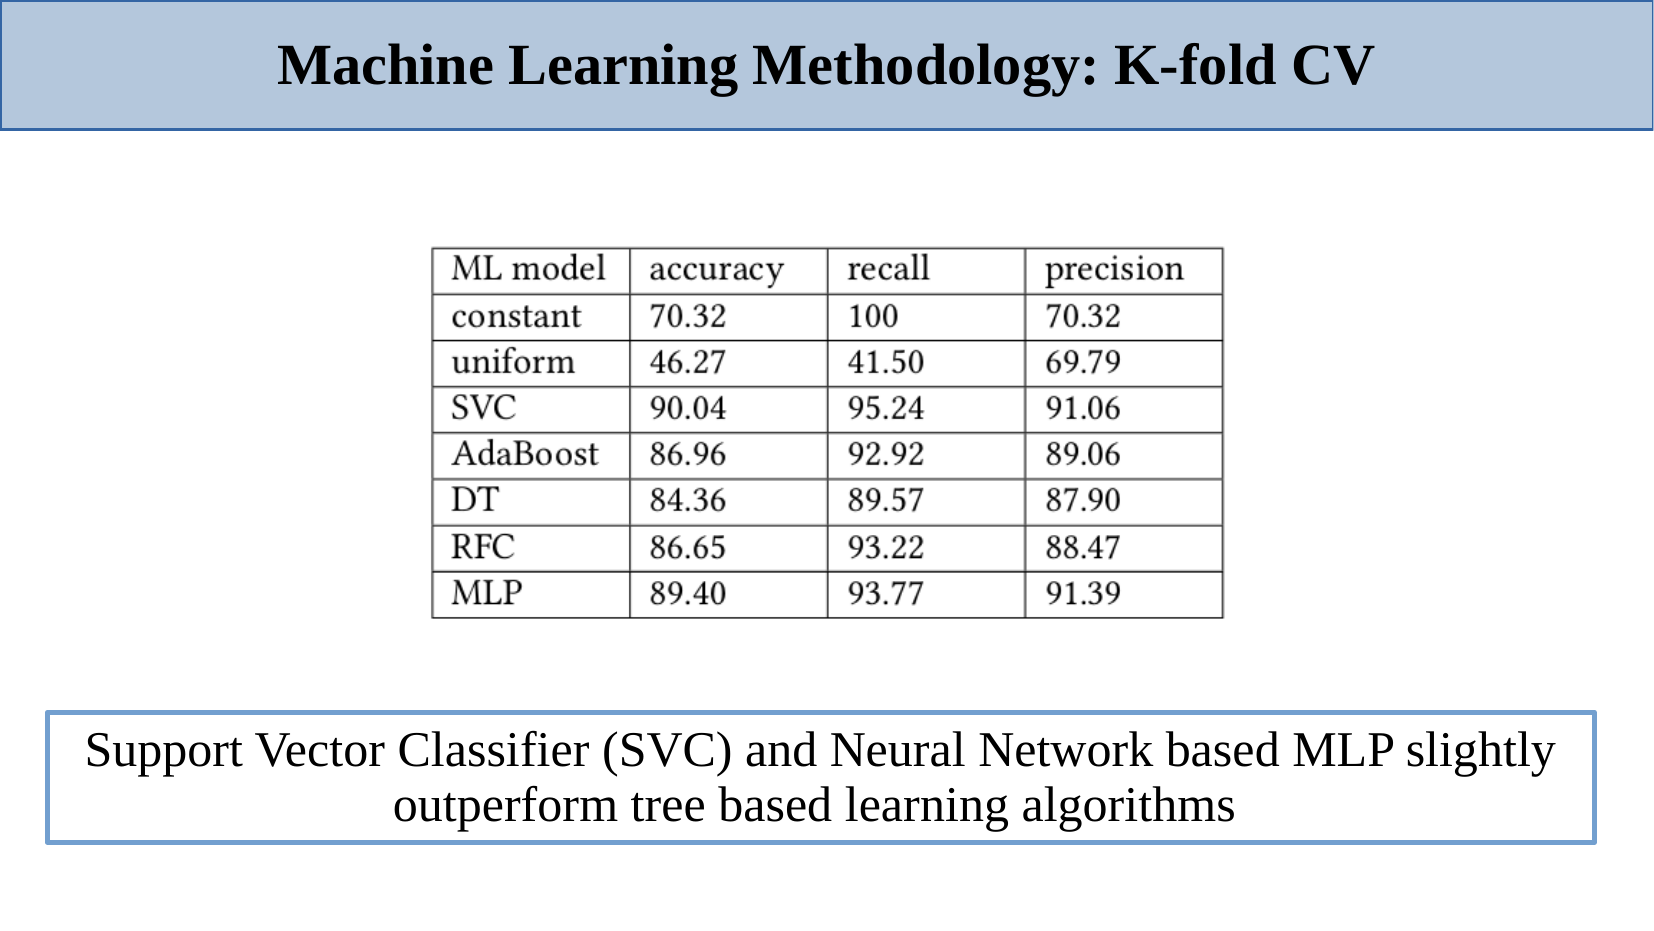

# Machine Learning Methodology: K-fold CV
Support Vector Classifier (SVC) and Neural Network based MLP slightly outperform tree based learning algorithms